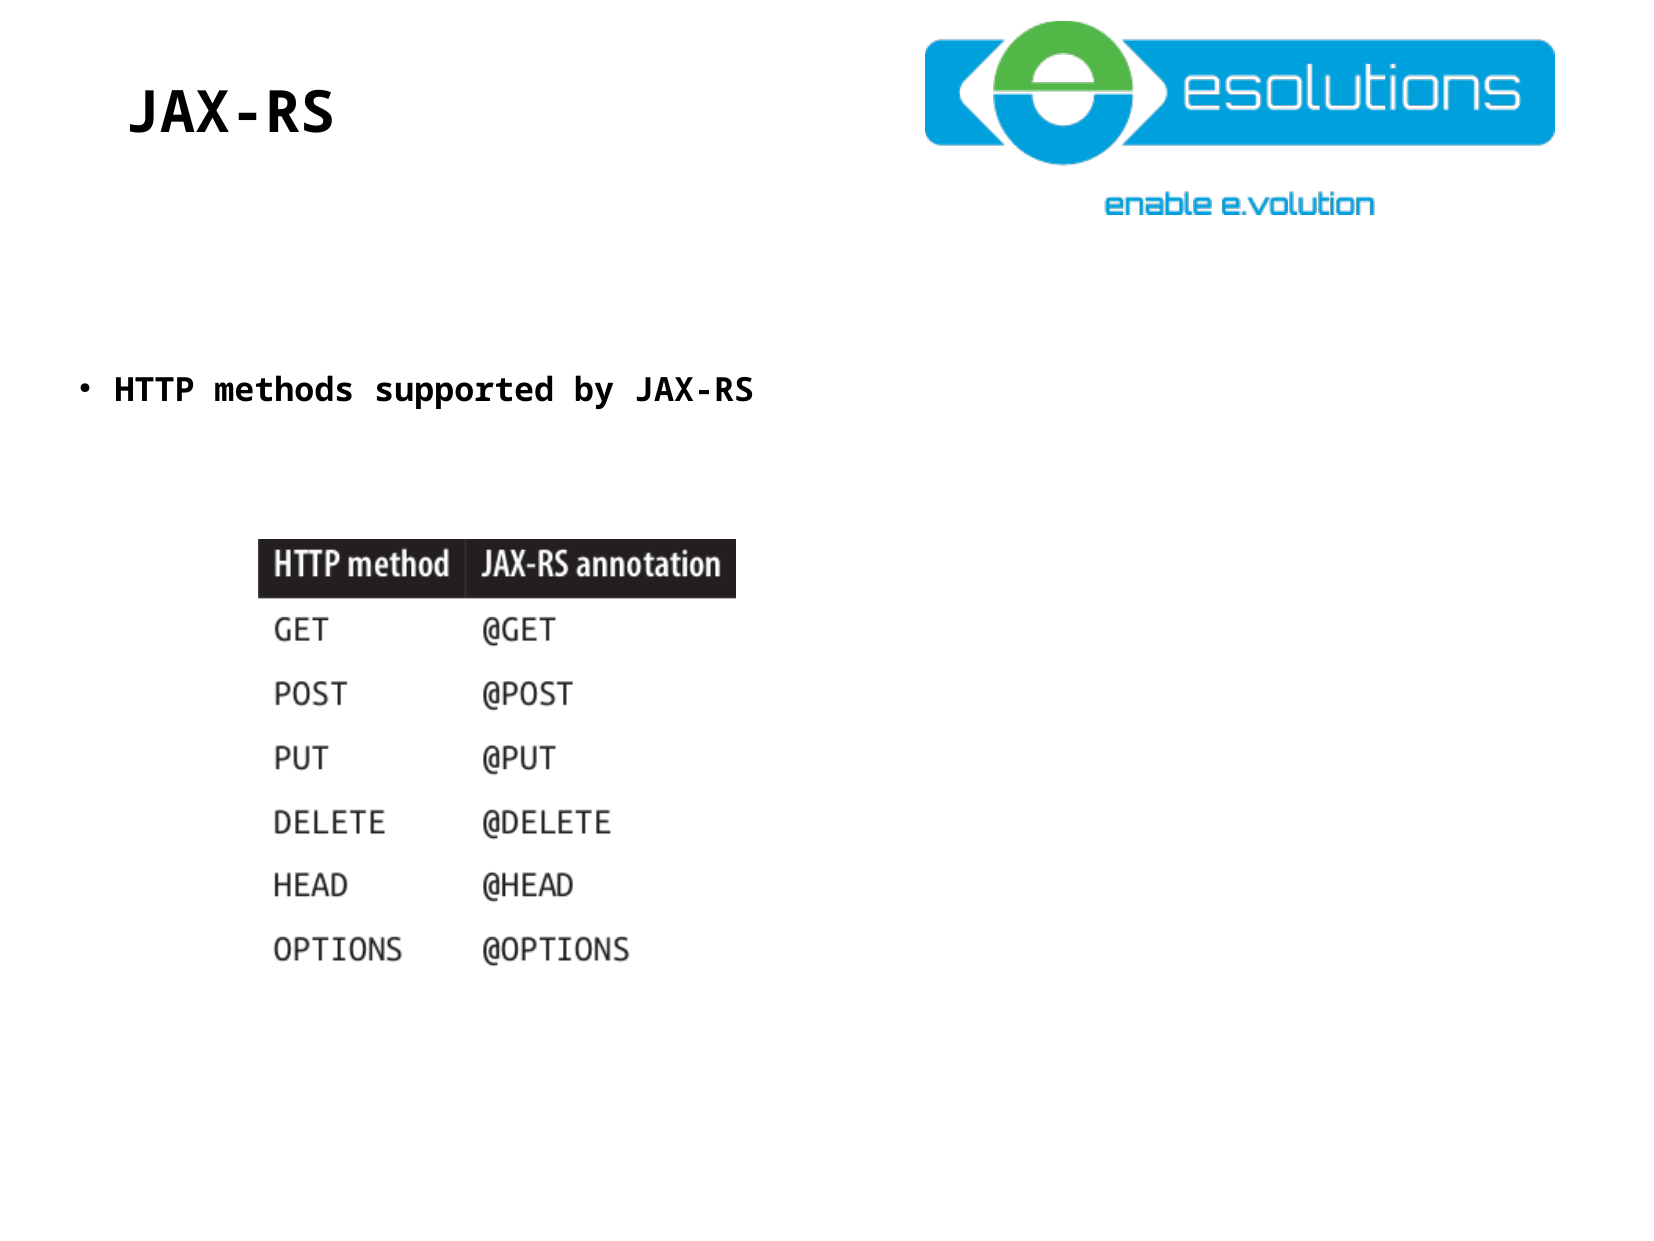

JAX-RS
# HTTP methods supported by JAX-RS